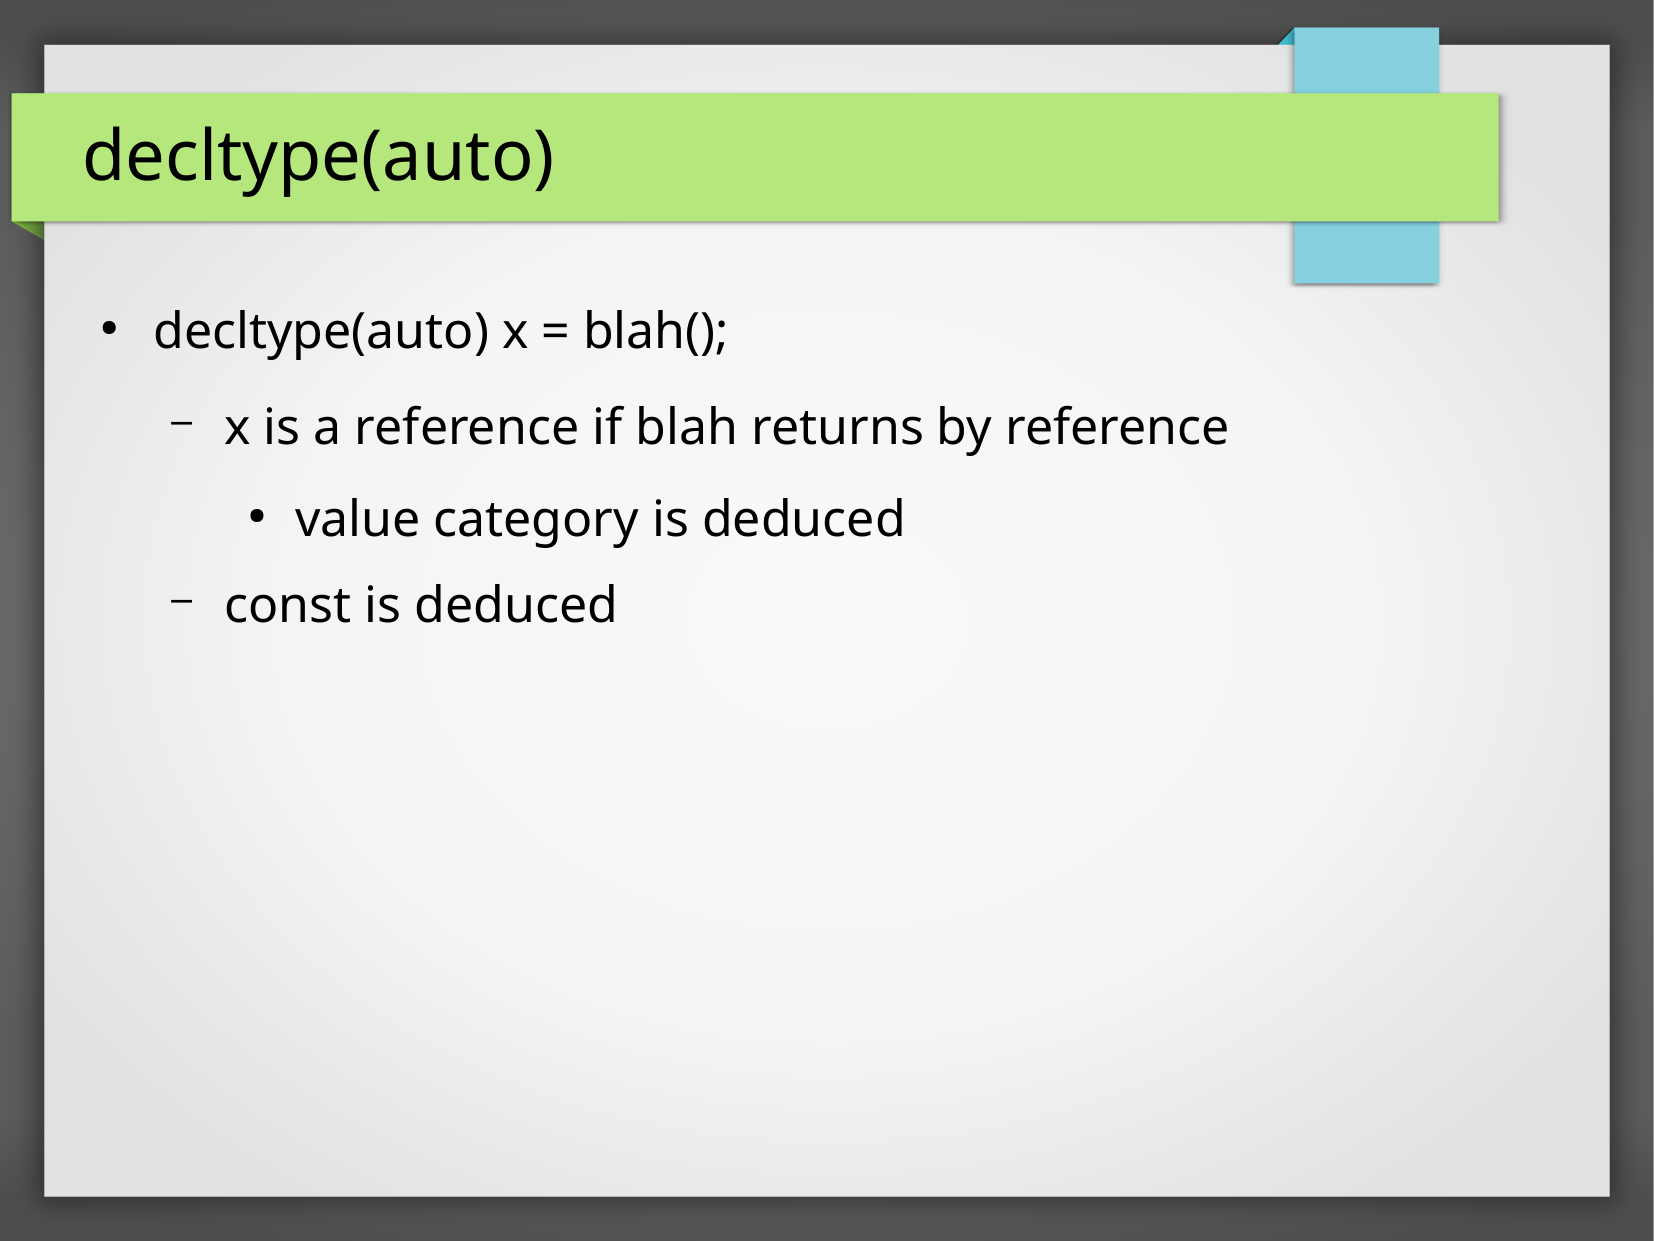

# decltype(auto)
decltype(auto) x = blah();
x is a reference if blah returns by reference
value category is deduced
const is deduced